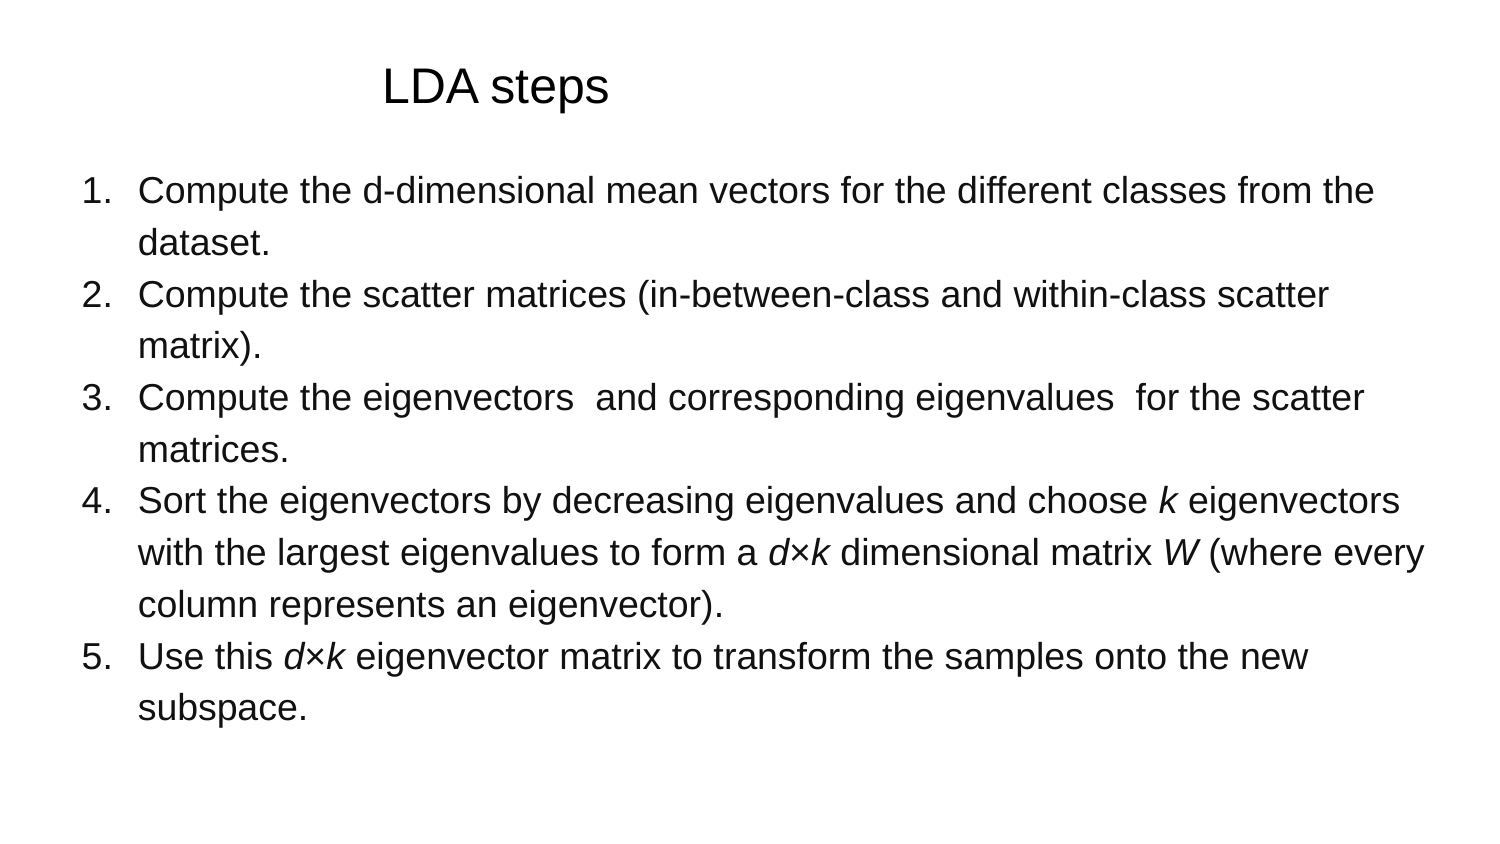

Compute the d-dimensional mean vectors for the different classes from the dataset.
Compute the scatter matrices (in-between-class and within-class scatter matrix).
Compute the eigenvectors and corresponding eigenvalues for the scatter matrices.
Sort the eigenvectors by decreasing eigenvalues and choose k eigenvectors with the largest eigenvalues to form a d×k dimensional matrix W (where every column represents an eigenvector).
Use this d×k eigenvector matrix to transform the samples onto the new subspace.
LDA steps